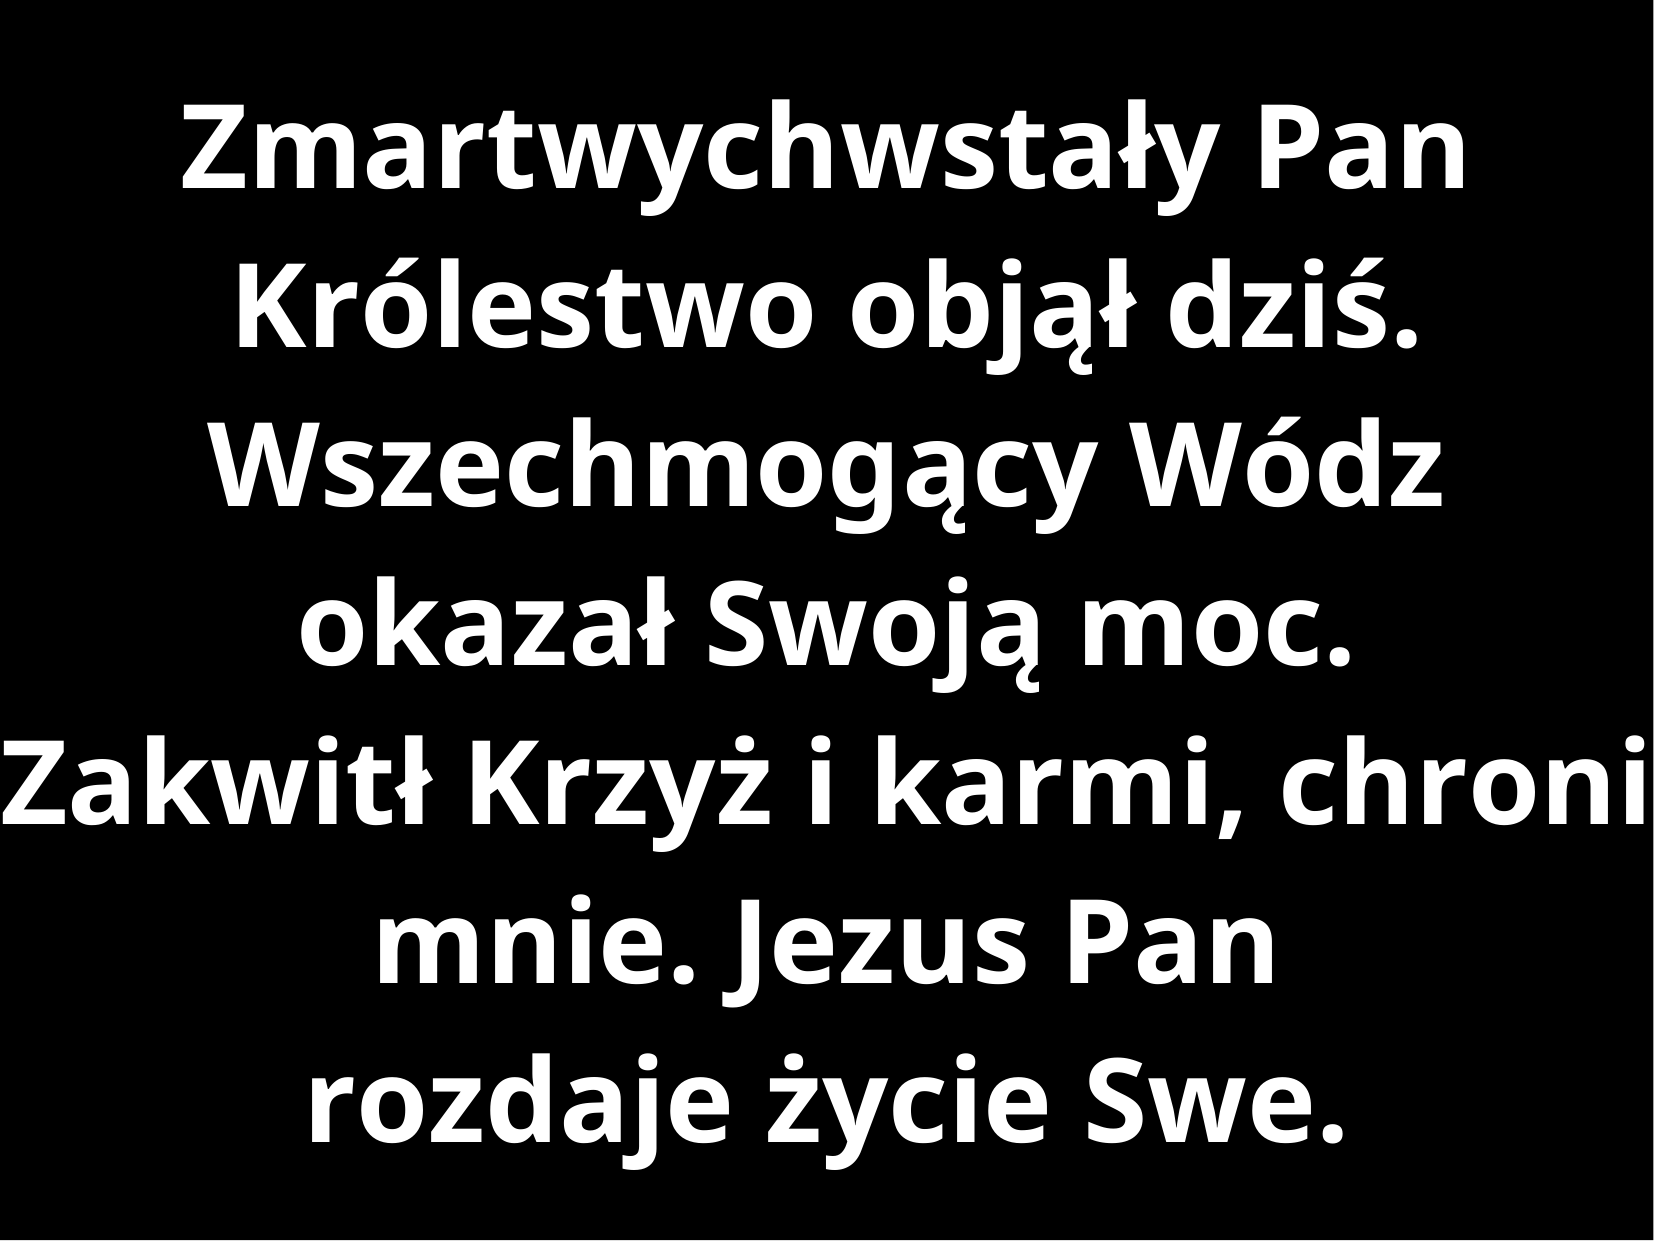

# Zmartwychwstały Pan Królestwo objął dziś. Wszechmogący Wódz okazał Swoją moc. Zakwitł Krzyż i karmi, chroni mnie. Jezus Pan rozdaje życie Swe.